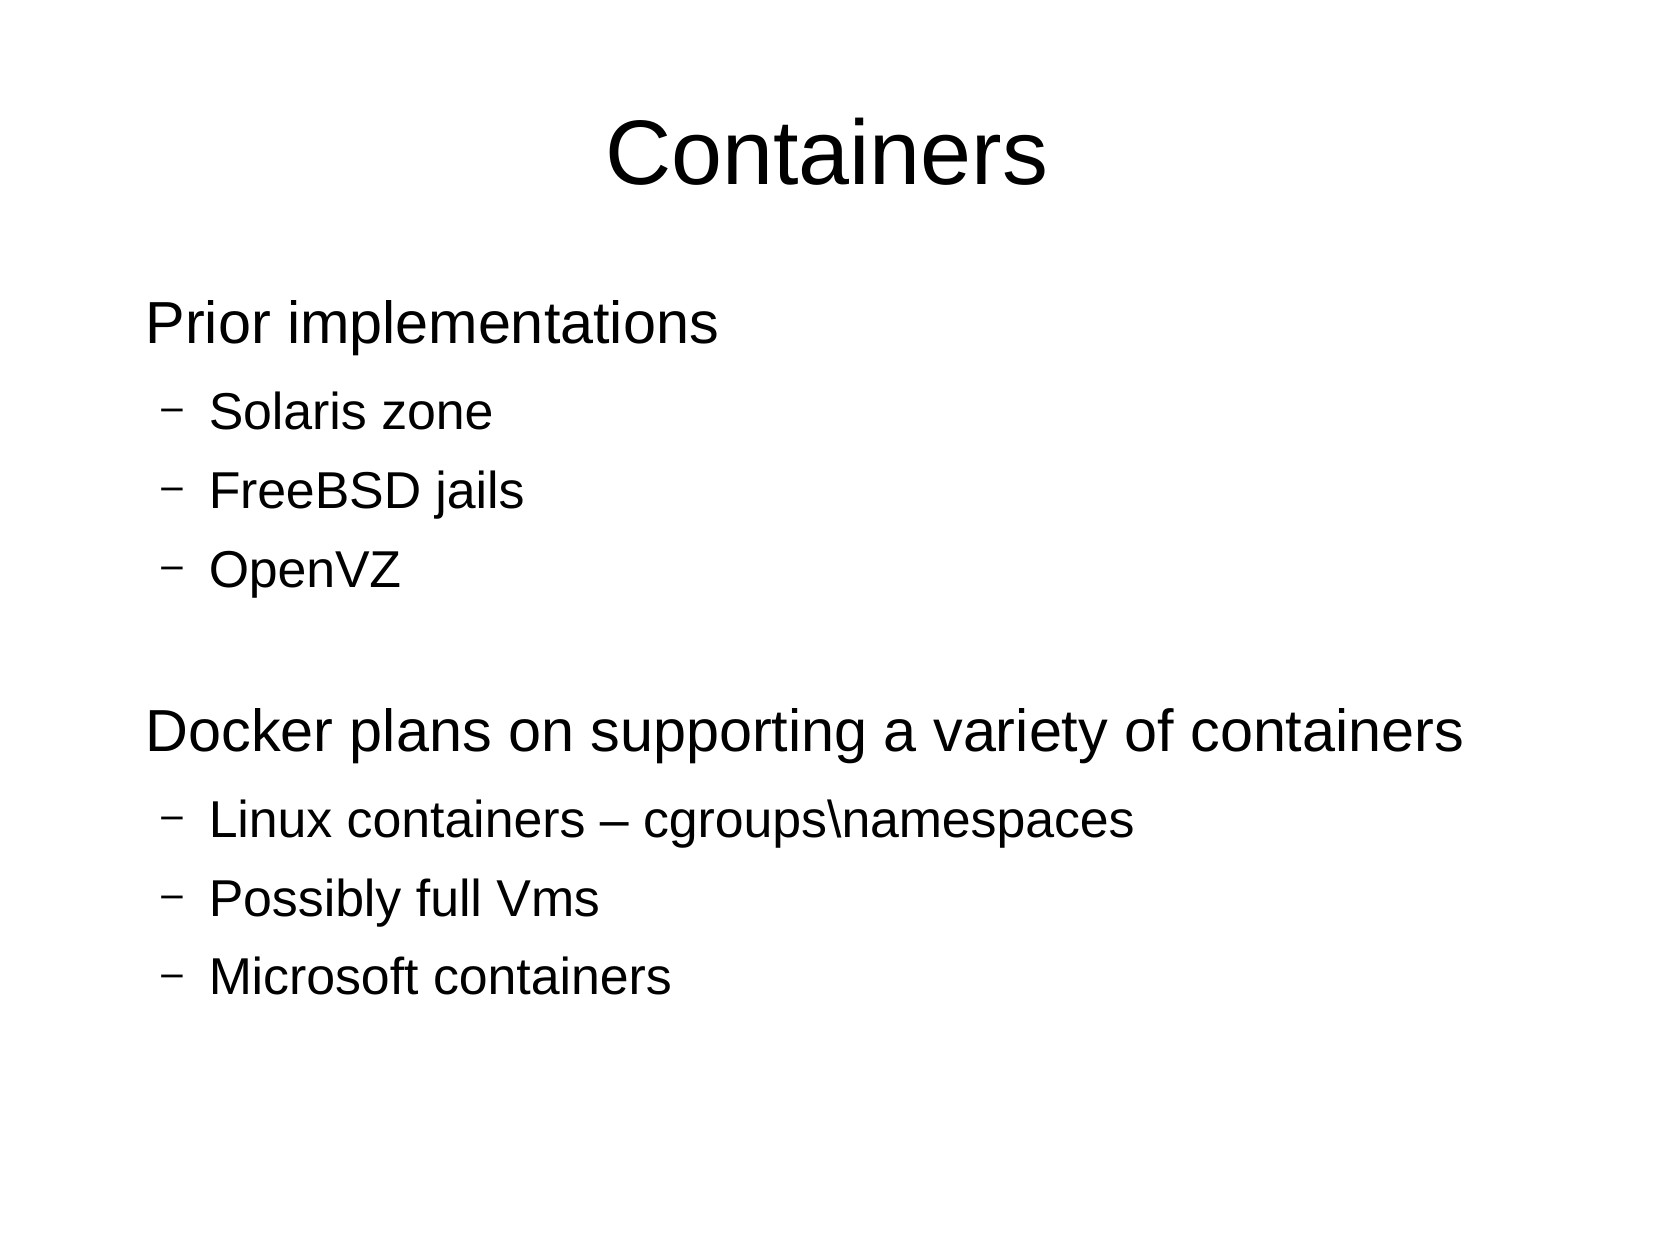

# Containers
Prior implementations
Solaris zone
FreeBSD jails
OpenVZ
Docker plans on supporting a variety of containers
Linux containers – cgroups\namespaces
Possibly full Vms
Microsoft containers